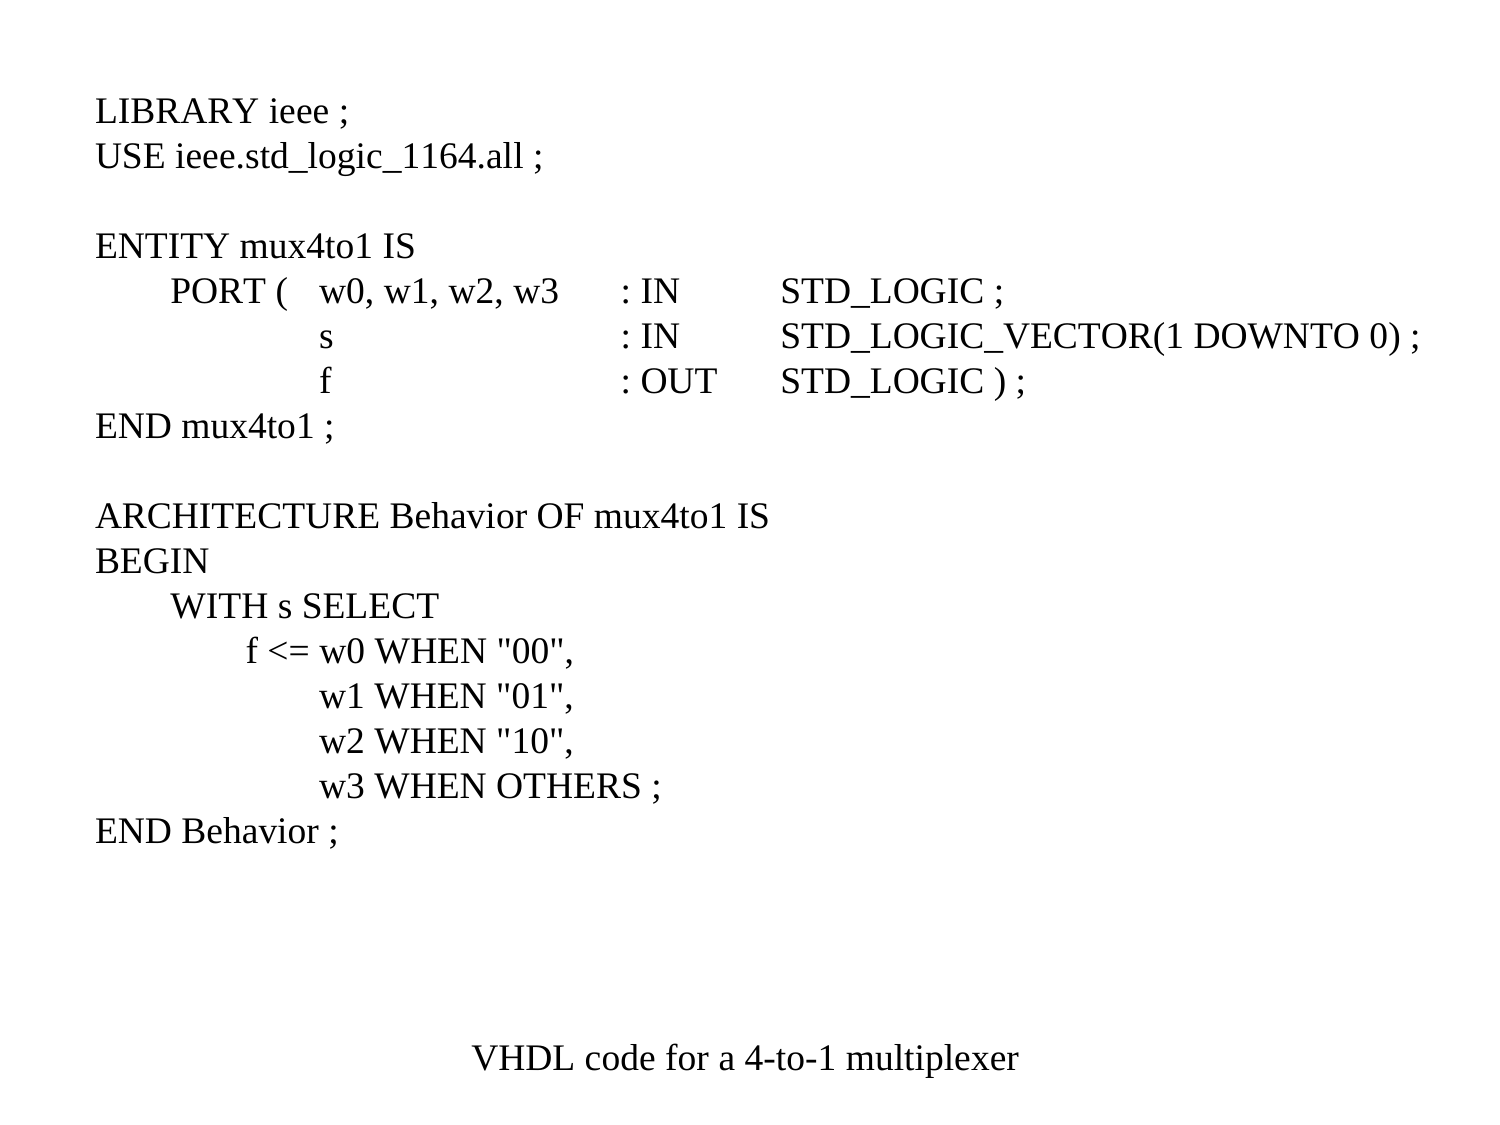

LIBRARY ieee ;
USE ieee.std_logic_1164.all ;
ENTITY mux4to1 IS
	PORT (	w0, w1, w2, w3	: IN 	STD_LOGIC ;
			s	: IN 	STD_LOGIC_VECTOR(1 DOWNTO 0) ;
			f	: OUT 	STD_LOGIC ) ;
END mux4to1 ;
ARCHITECTURE Behavior OF mux4to1 IS
BEGIN
	WITH s SELECT
		f <= w0 WHEN "00",
			w1 WHEN "01",
			w2 WHEN "10",
			w3 WHEN OTHERS ;
END Behavior ;
VHDL code for a 4-to-1 multiplexer